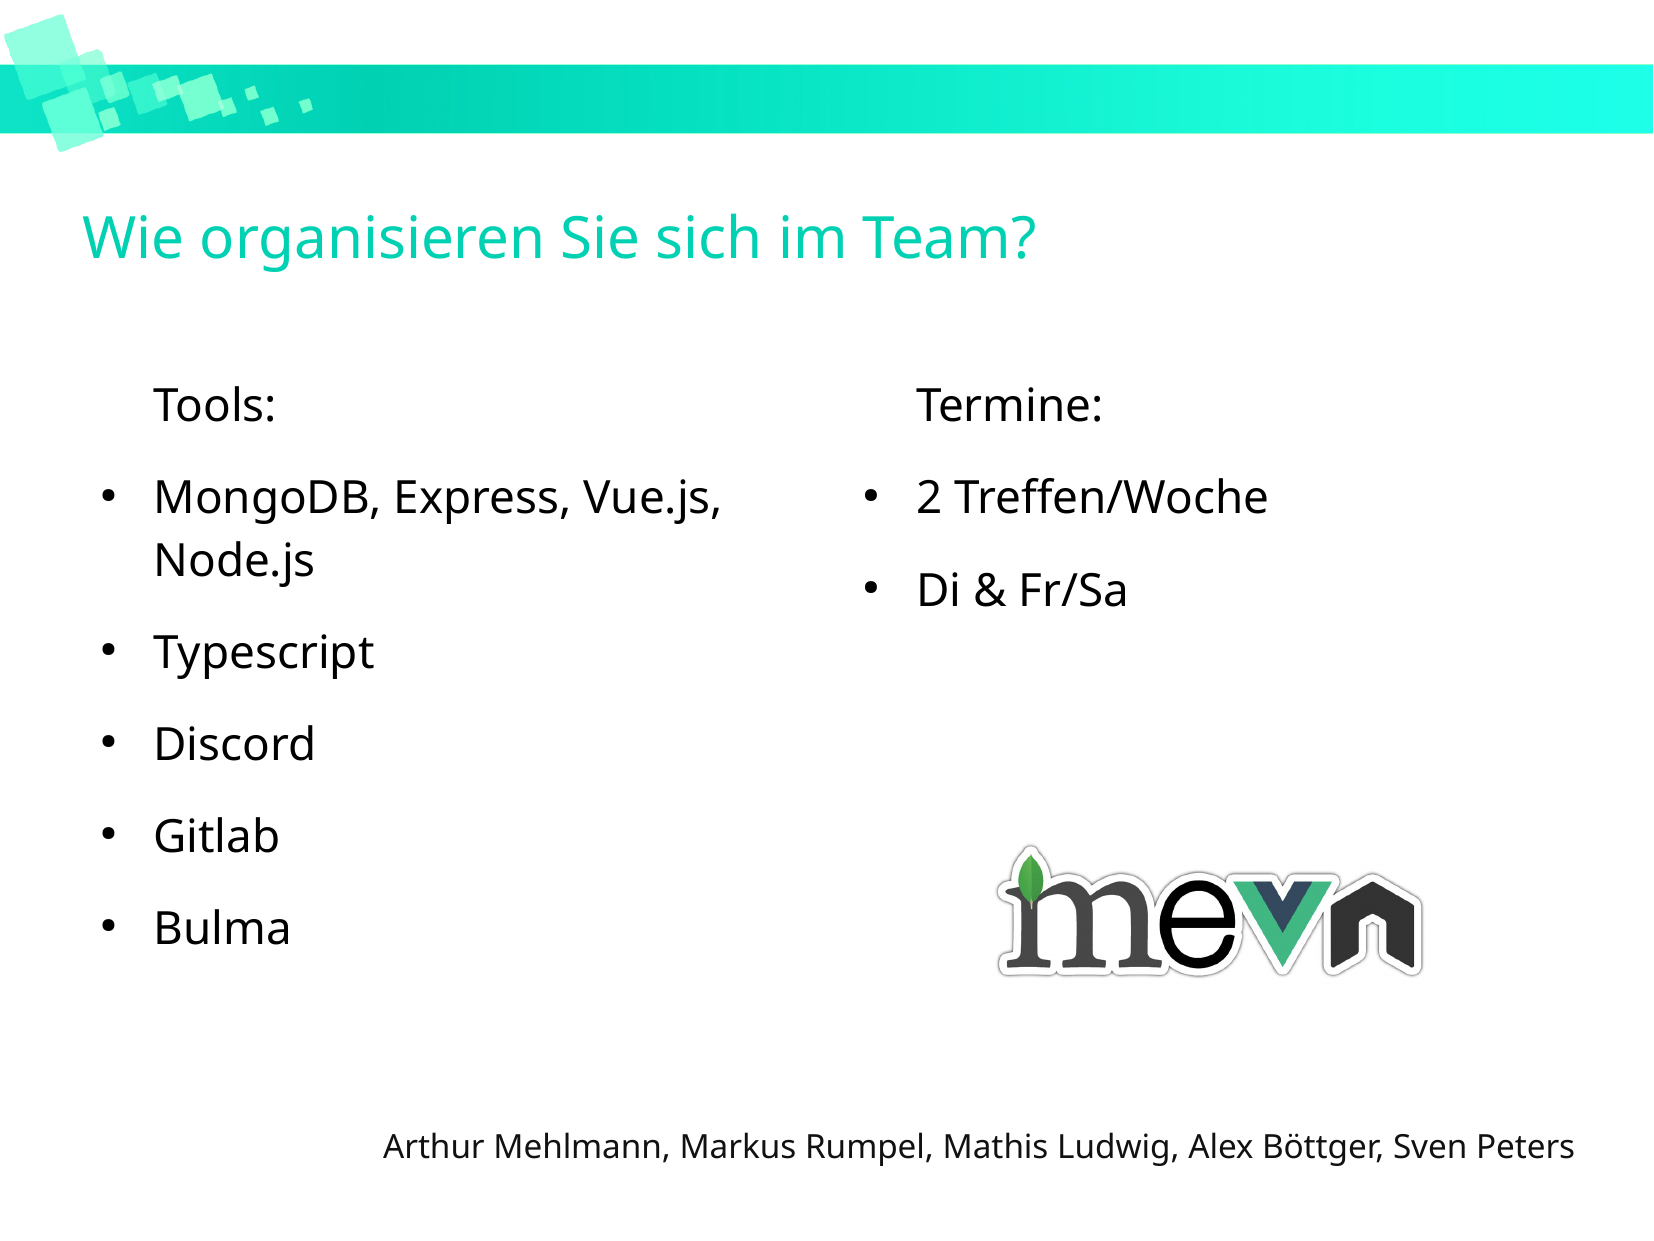

# Wie organisieren Sie sich im Team?
Tools:
MongoDB, Express, Vue.js, Node.js
Typescript
Discord
Gitlab
Bulma
Termine:
2 Treffen/Woche
Di & Fr/Sa
Arthur Mehlmann, Markus Rumpel, Mathis Ludwig, Alex Böttger, Sven Peters